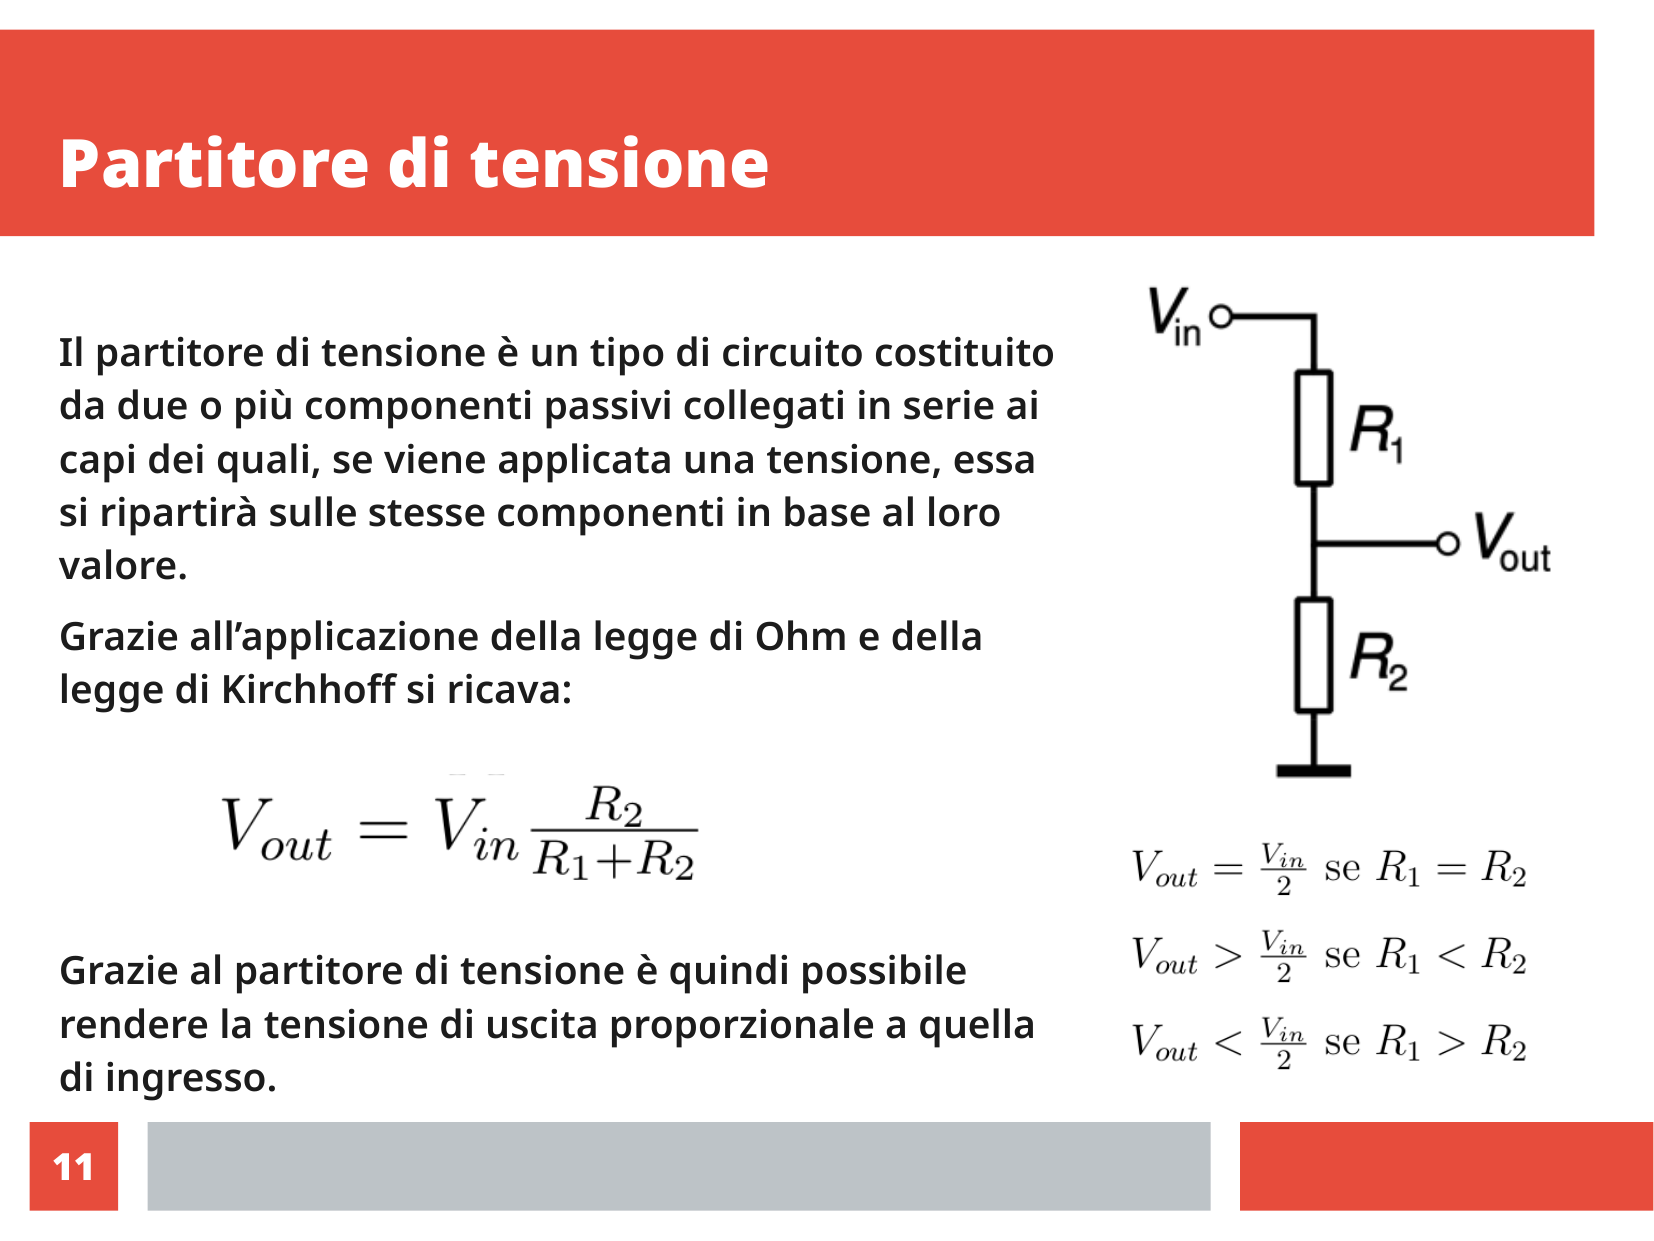

# Partitore di tensione
Il partitore di tensione è un tipo di circuito costituito da due o più componenti passivi collegati in serie ai capi dei quali, se viene applicata una tensione, essa si ripartirà sulle stesse componenti in base al loro valore.
Grazie all’applicazione della legge di Ohm e della legge di Kirchhoff si ricava:
Grazie al partitore di tensione è quindi possibile rendere la tensione di uscita proporzionale a quella di ingresso.
11